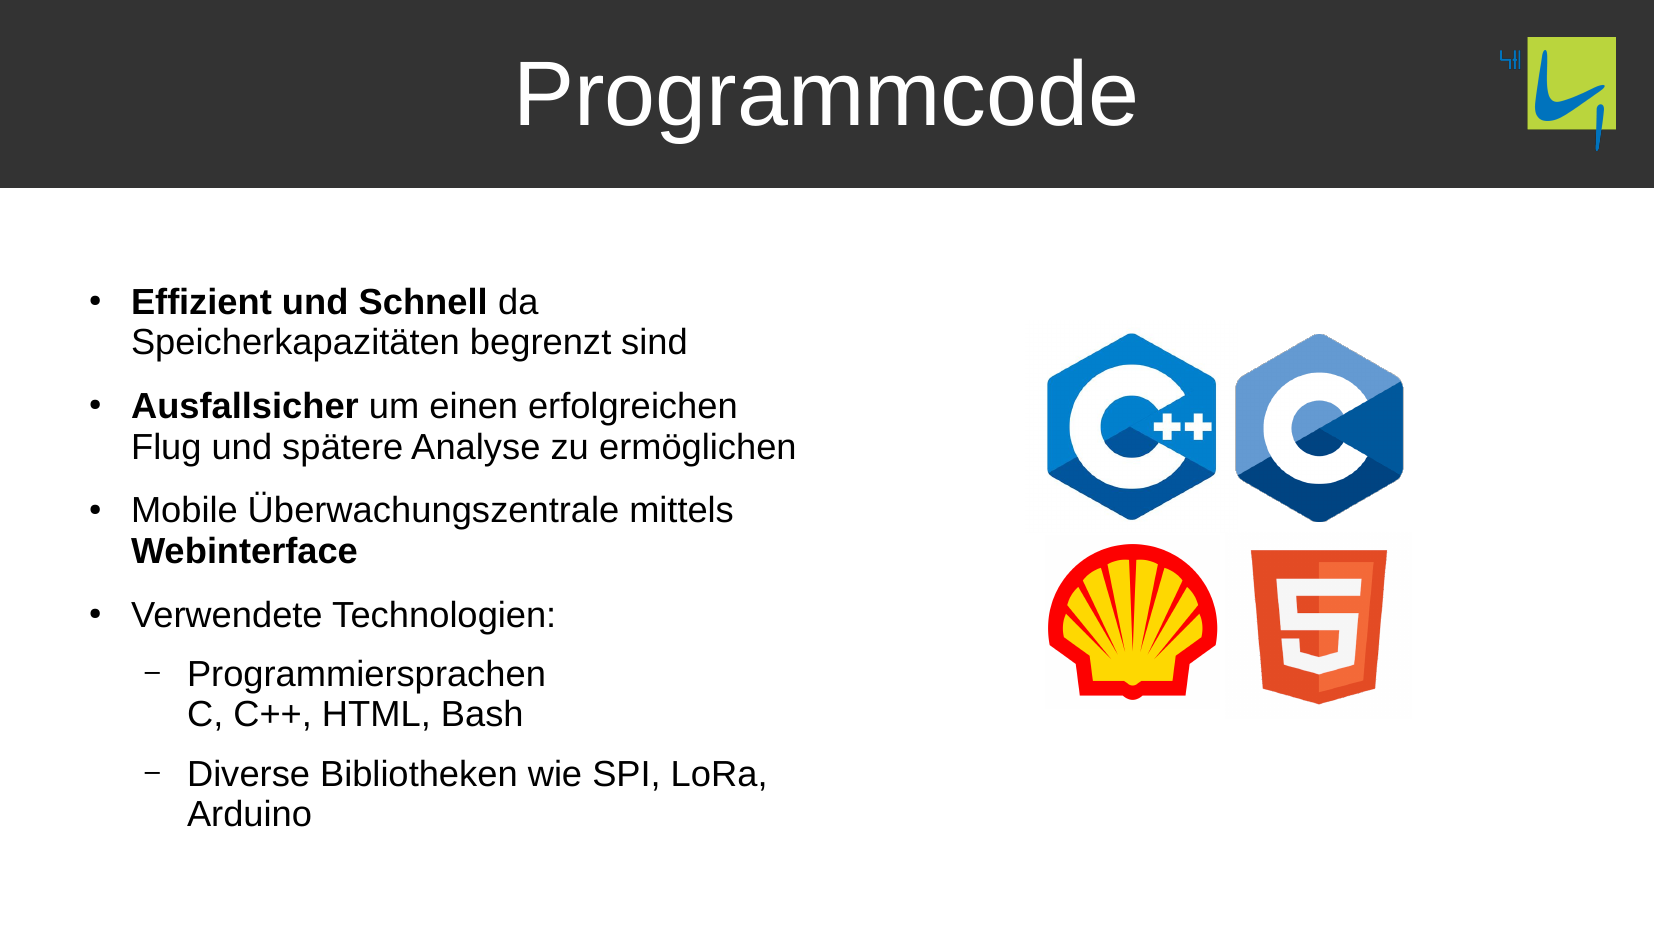

# Programmcode
Effizient und Schnell da Speicherkapazitäten begrenzt sind
Ausfallsicher um einen erfolgreichen Flug und spätere Analyse zu ermöglichen
Mobile Überwachungszentrale mittels Webinterface
Verwendete Technologien:
Programmiersprachen	 			 C, C++, HTML, Bash
Diverse Bibliotheken wie SPI, LoRa, Arduino